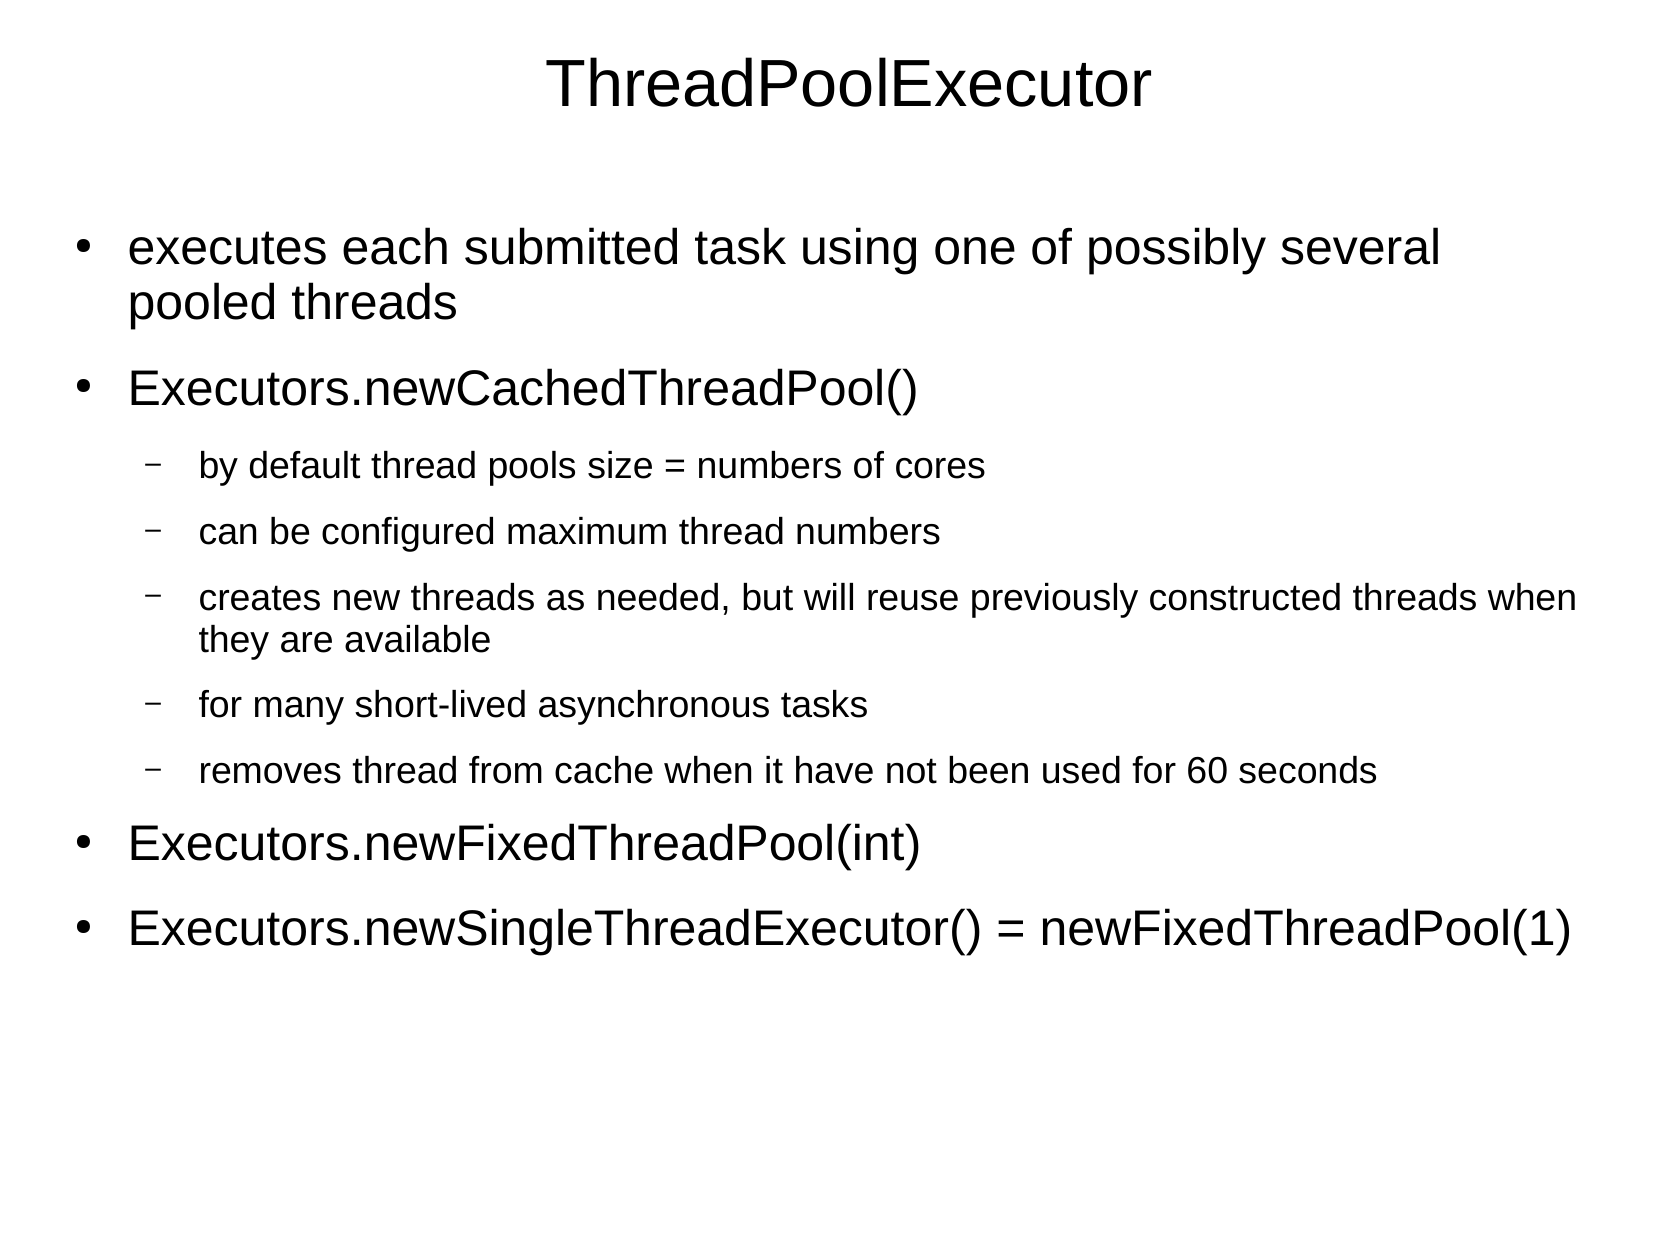

# ThreadPoolExecutor
executes each submitted task using one of possibly several pooled threads
Executors.newCachedThreadPool()
by default thread pools size = numbers of cores
can be configured maximum thread numbers
creates new threads as needed, but will reuse previously constructed threads when they are available
for many short-lived asynchronous tasks
removes thread from cache when it have not been used for 60 seconds
Executors.newFixedThreadPool(int)
Executors.newSingleThreadExecutor() = newFixedThreadPool(1)